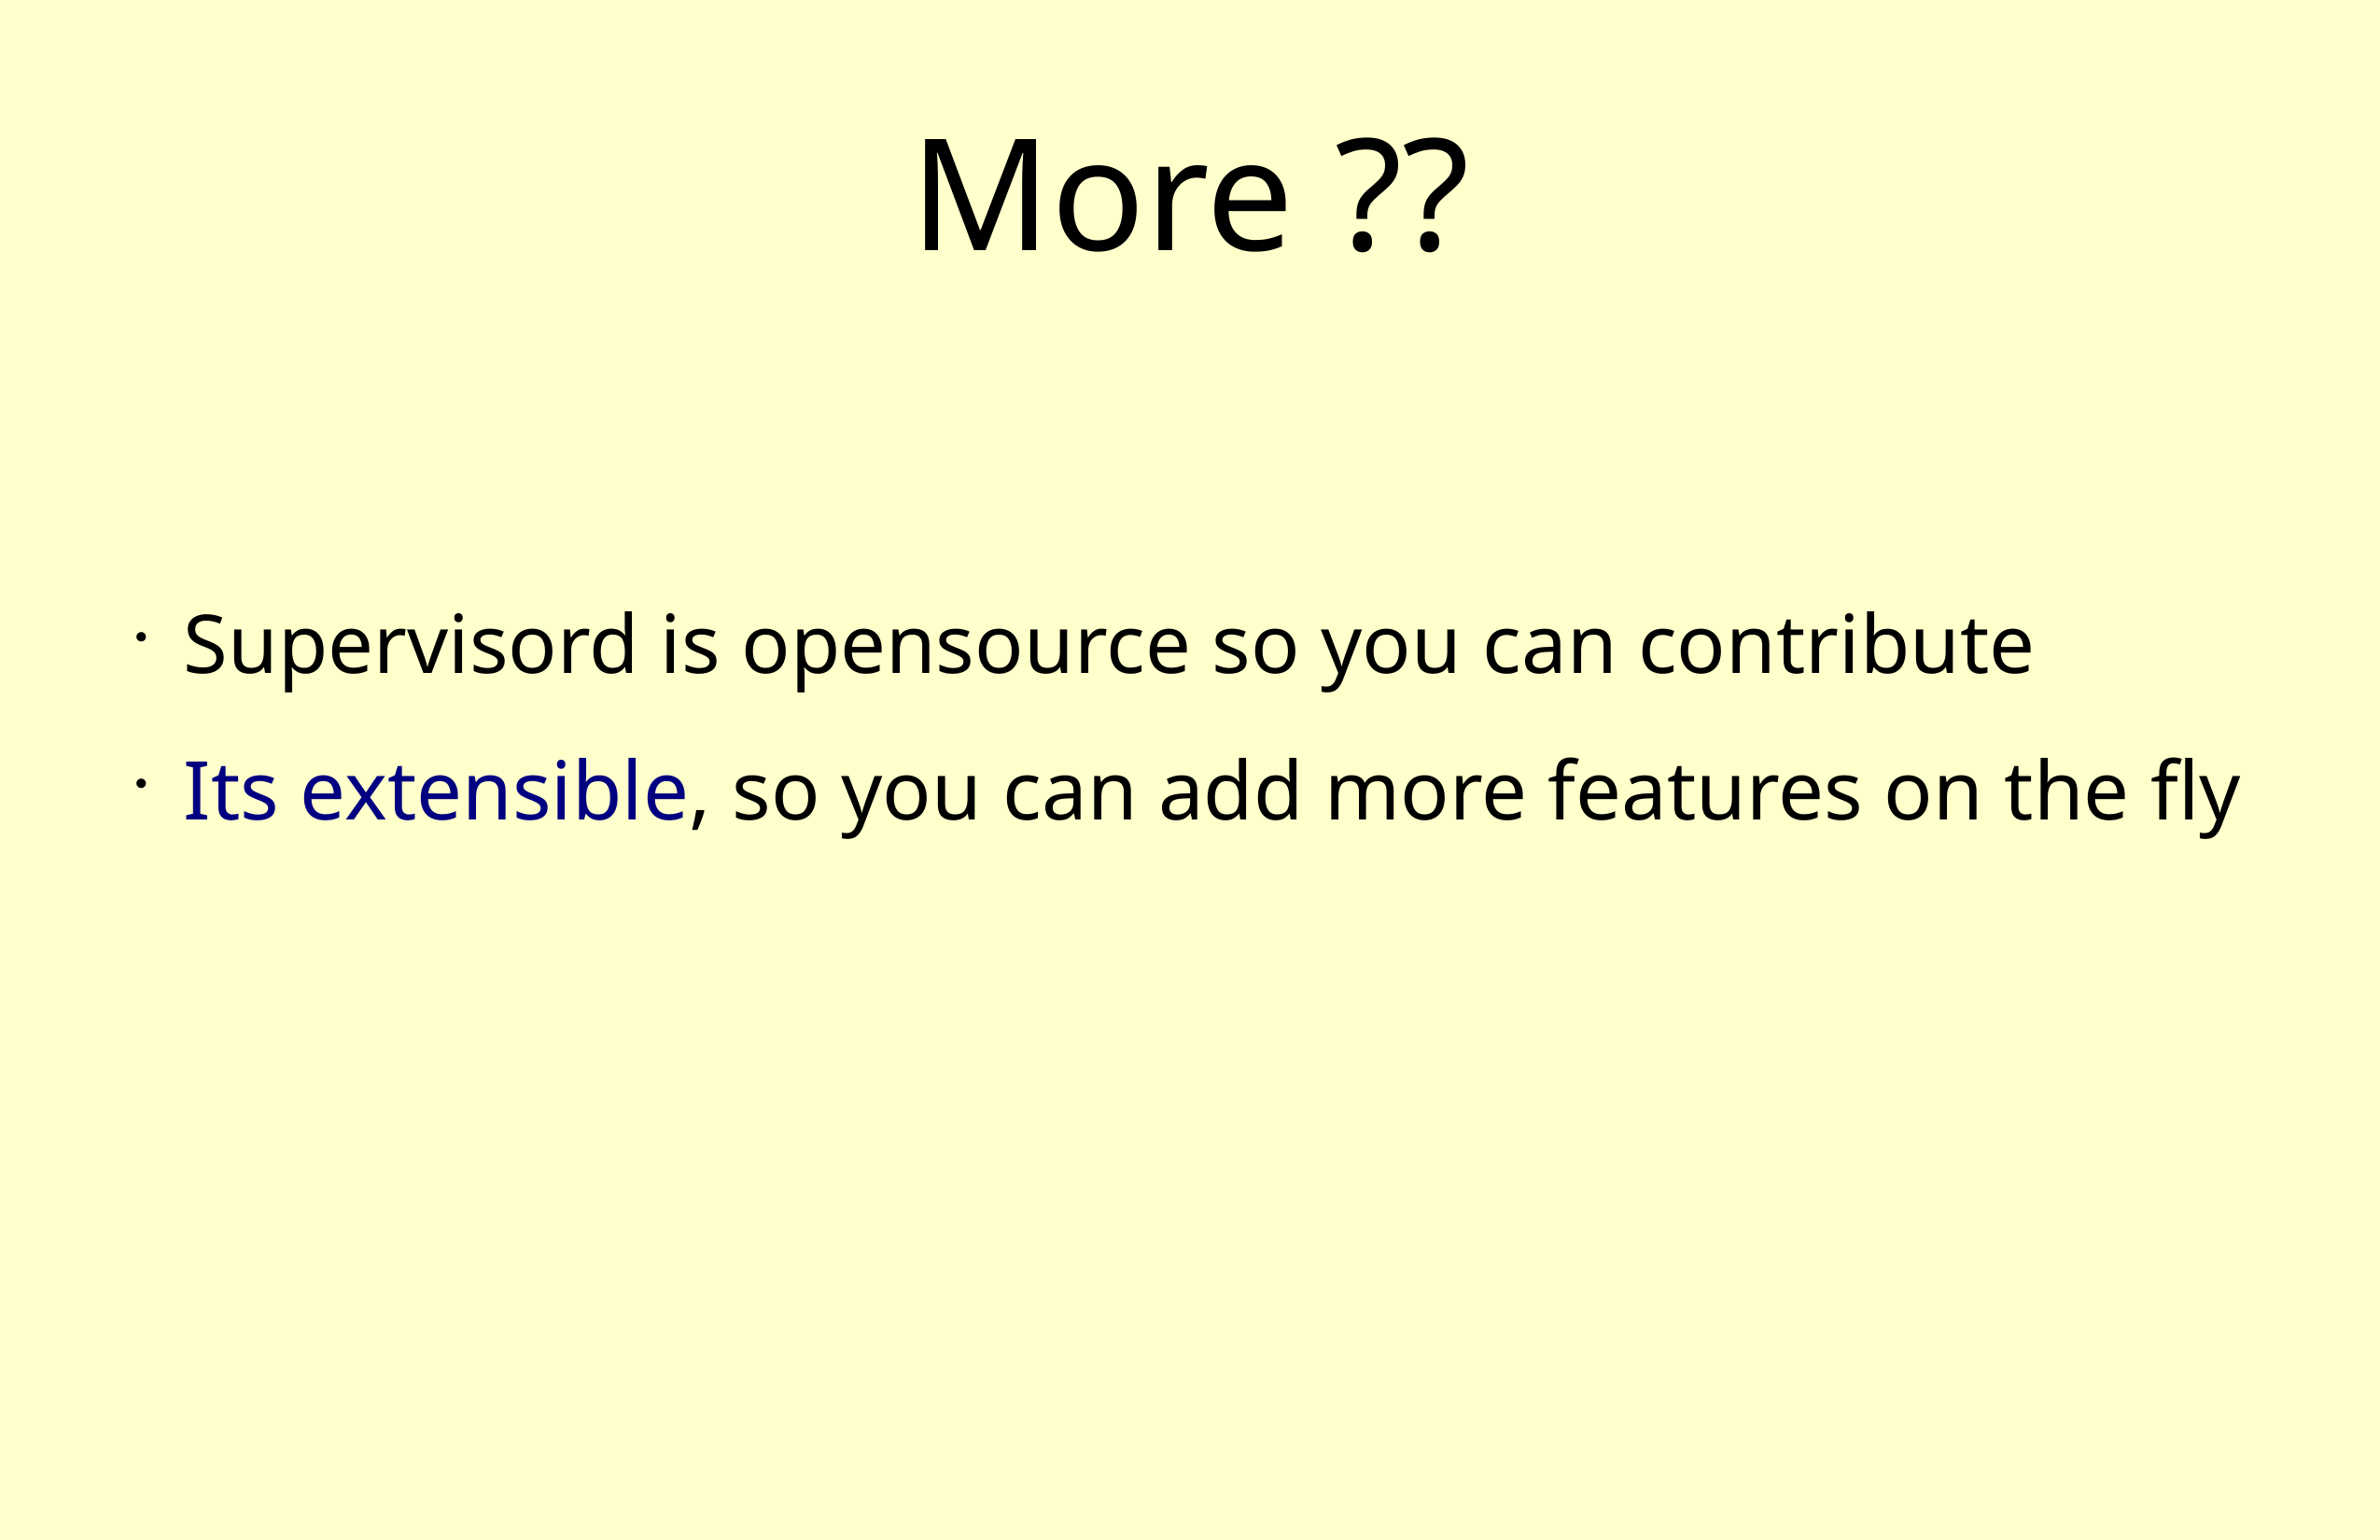

# More ??
Supervisord is opensource so you can contribute
Its extensible, so you can add more features on the fly